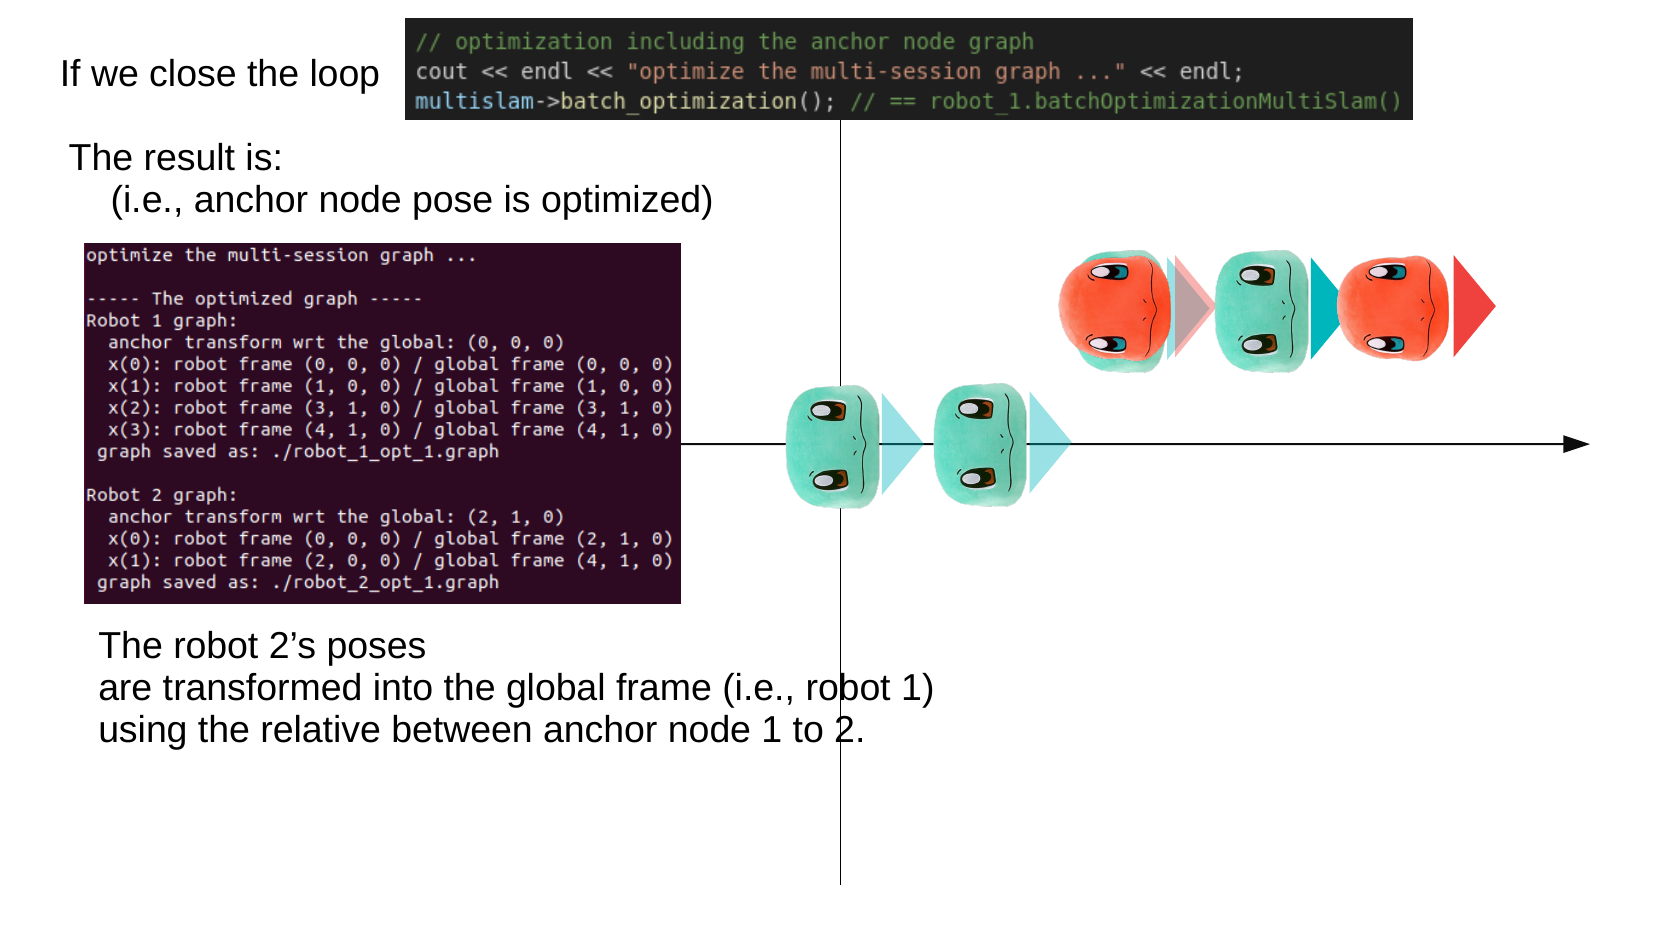

If we close the loop
The result is:
 (i.e., anchor node pose is optimized)
The robot 2’s poses
are transformed into the global frame (i.e., robot 1)
using the relative between anchor node 1 to 2.